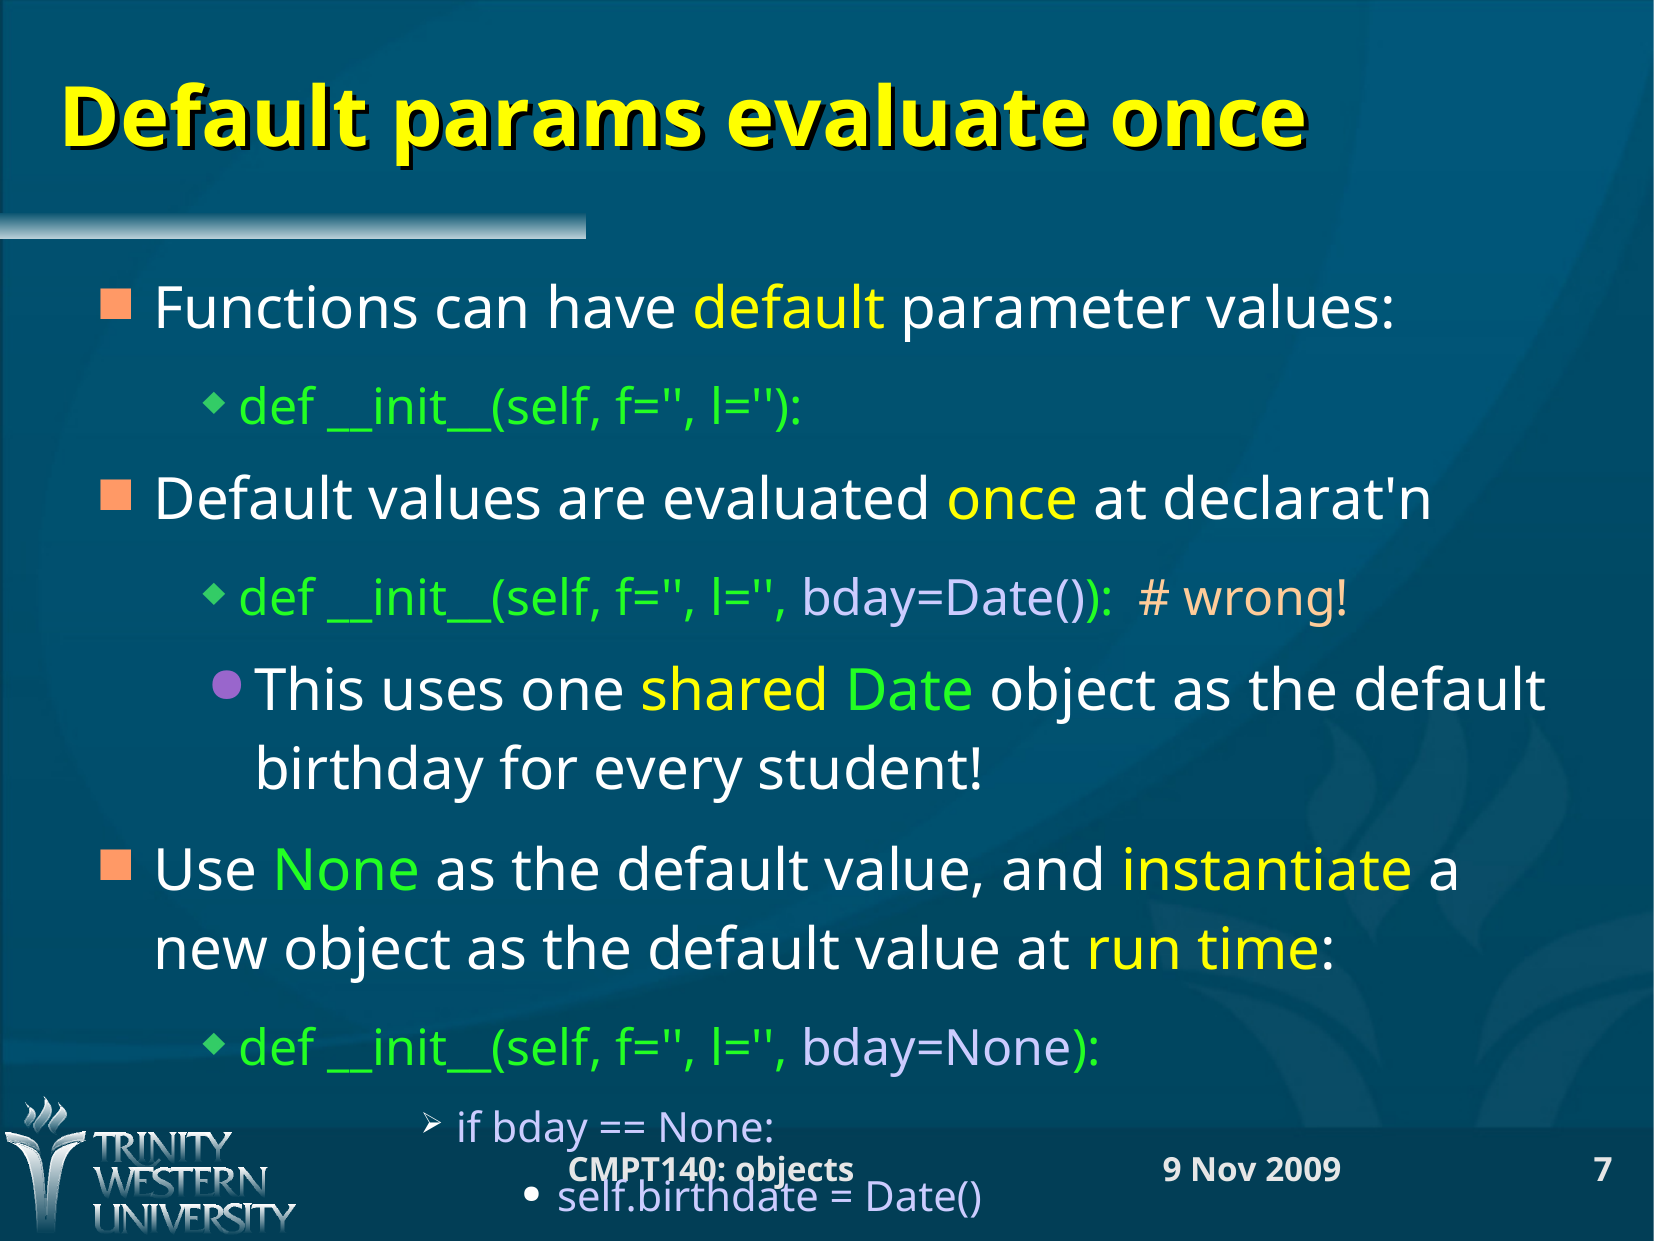

# Default params evaluate once
Functions can have default parameter values:
def __init__(self, f='', l=''):
Default values are evaluated once at declarat'n
def __init__(self, f='', l='', bday=Date()):	# wrong!
This uses one shared Date object as the default birthday for every student!
Use None as the default value, and instantiate a new object as the default value at run time:
def __init__(self, f='', l='', bday=None):
if bday == None:
self.birthdate = Date()
CMPT140: objects
9 Nov 2009
7